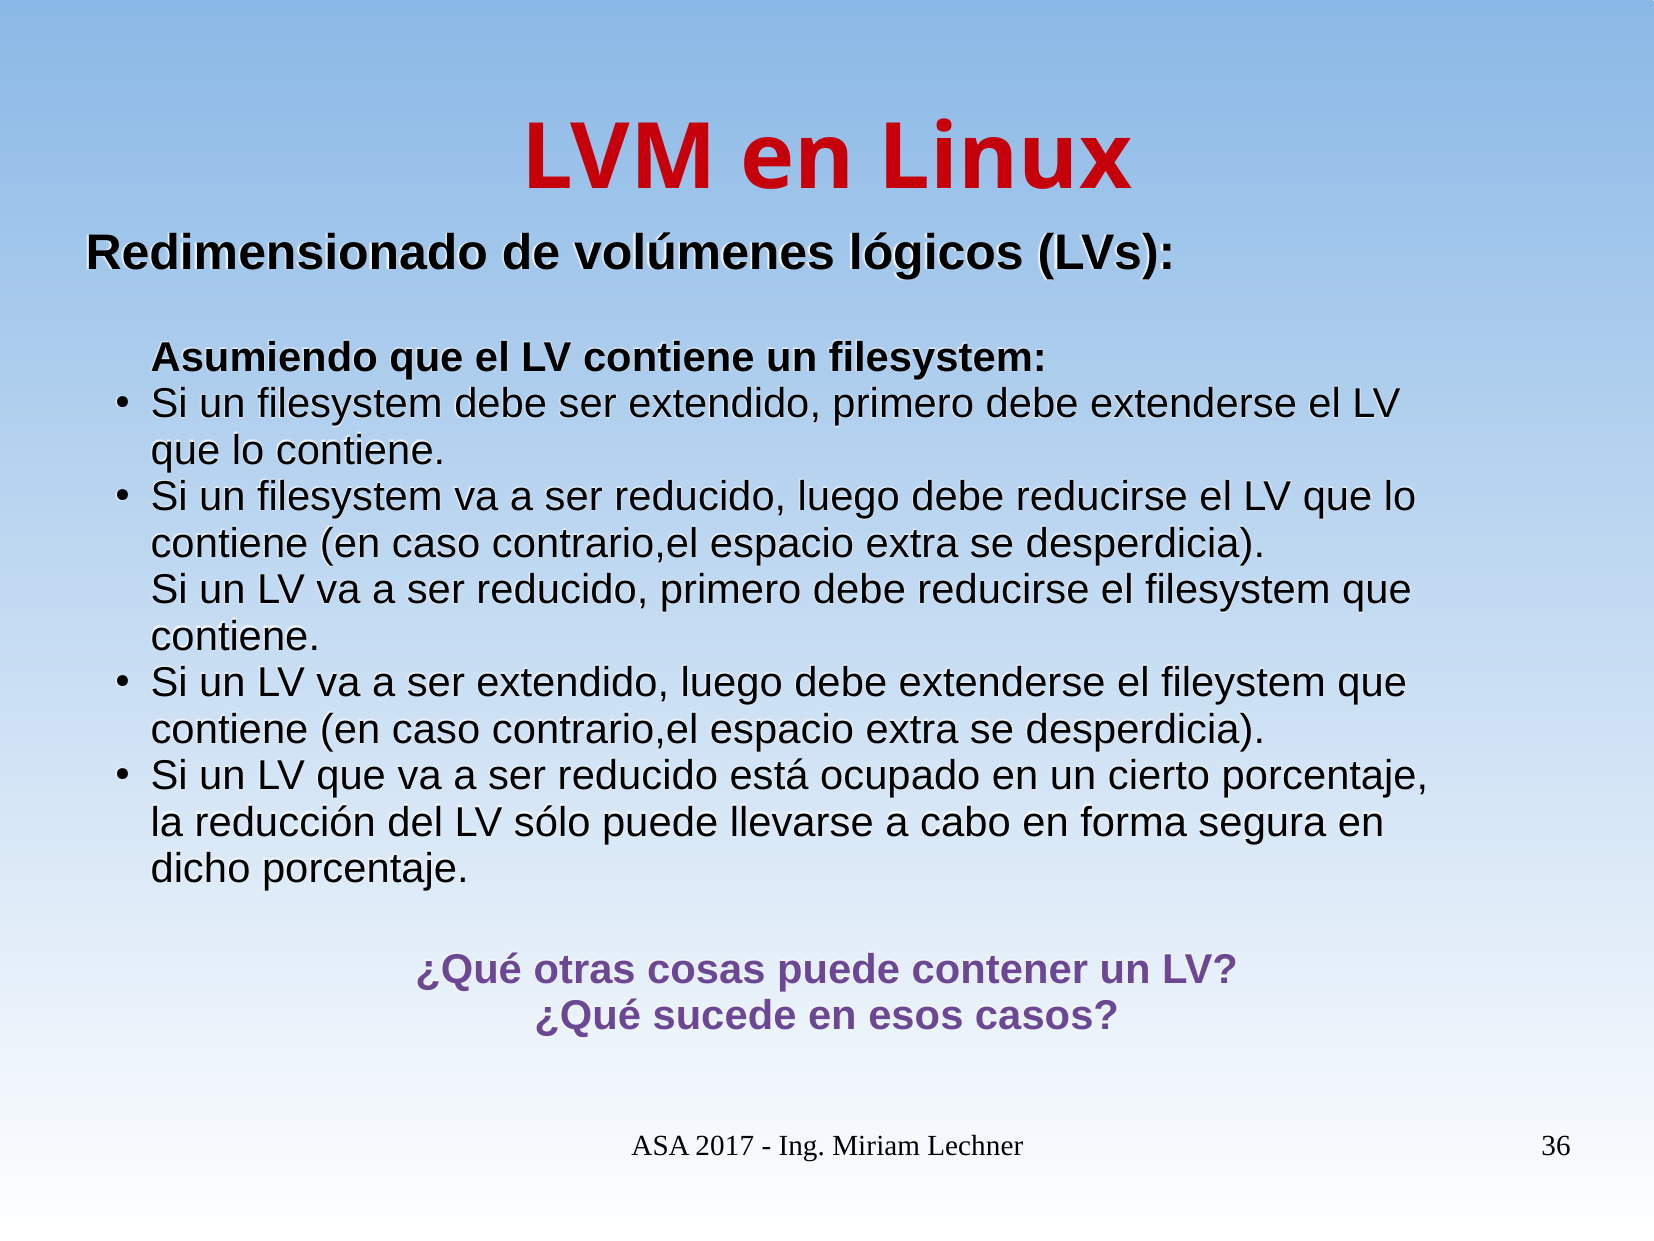

# LVM en Linux
Redimensionado de volúmenes lógicos (LVs):
Asumiendo que el LV contiene un filesystem:
Si un filesystem debe ser extendido, primero debe extenderse el LV
que lo contiene.
Si un filesystem va a ser reducido, luego debe reducirse el LV que lo
contiene (en caso contrario,el espacio extra se desperdicia).
Si un LV va a ser reducido, primero debe reducirse el filesystem que
contiene.
Si un LV va a ser extendido, luego debe extenderse el fileystem que
contiene (en caso contrario,el espacio extra se desperdicia).
Si un LV que va a ser reducido está ocupado en un cierto porcentaje,
la reducción del LV sólo puede llevarse a cabo en forma segura en
dicho porcentaje.
¿Qué otras cosas puede contener un LV?
¿Qué sucede en esos casos?
ASA 2017 - Ing. Miriam Lechner
36